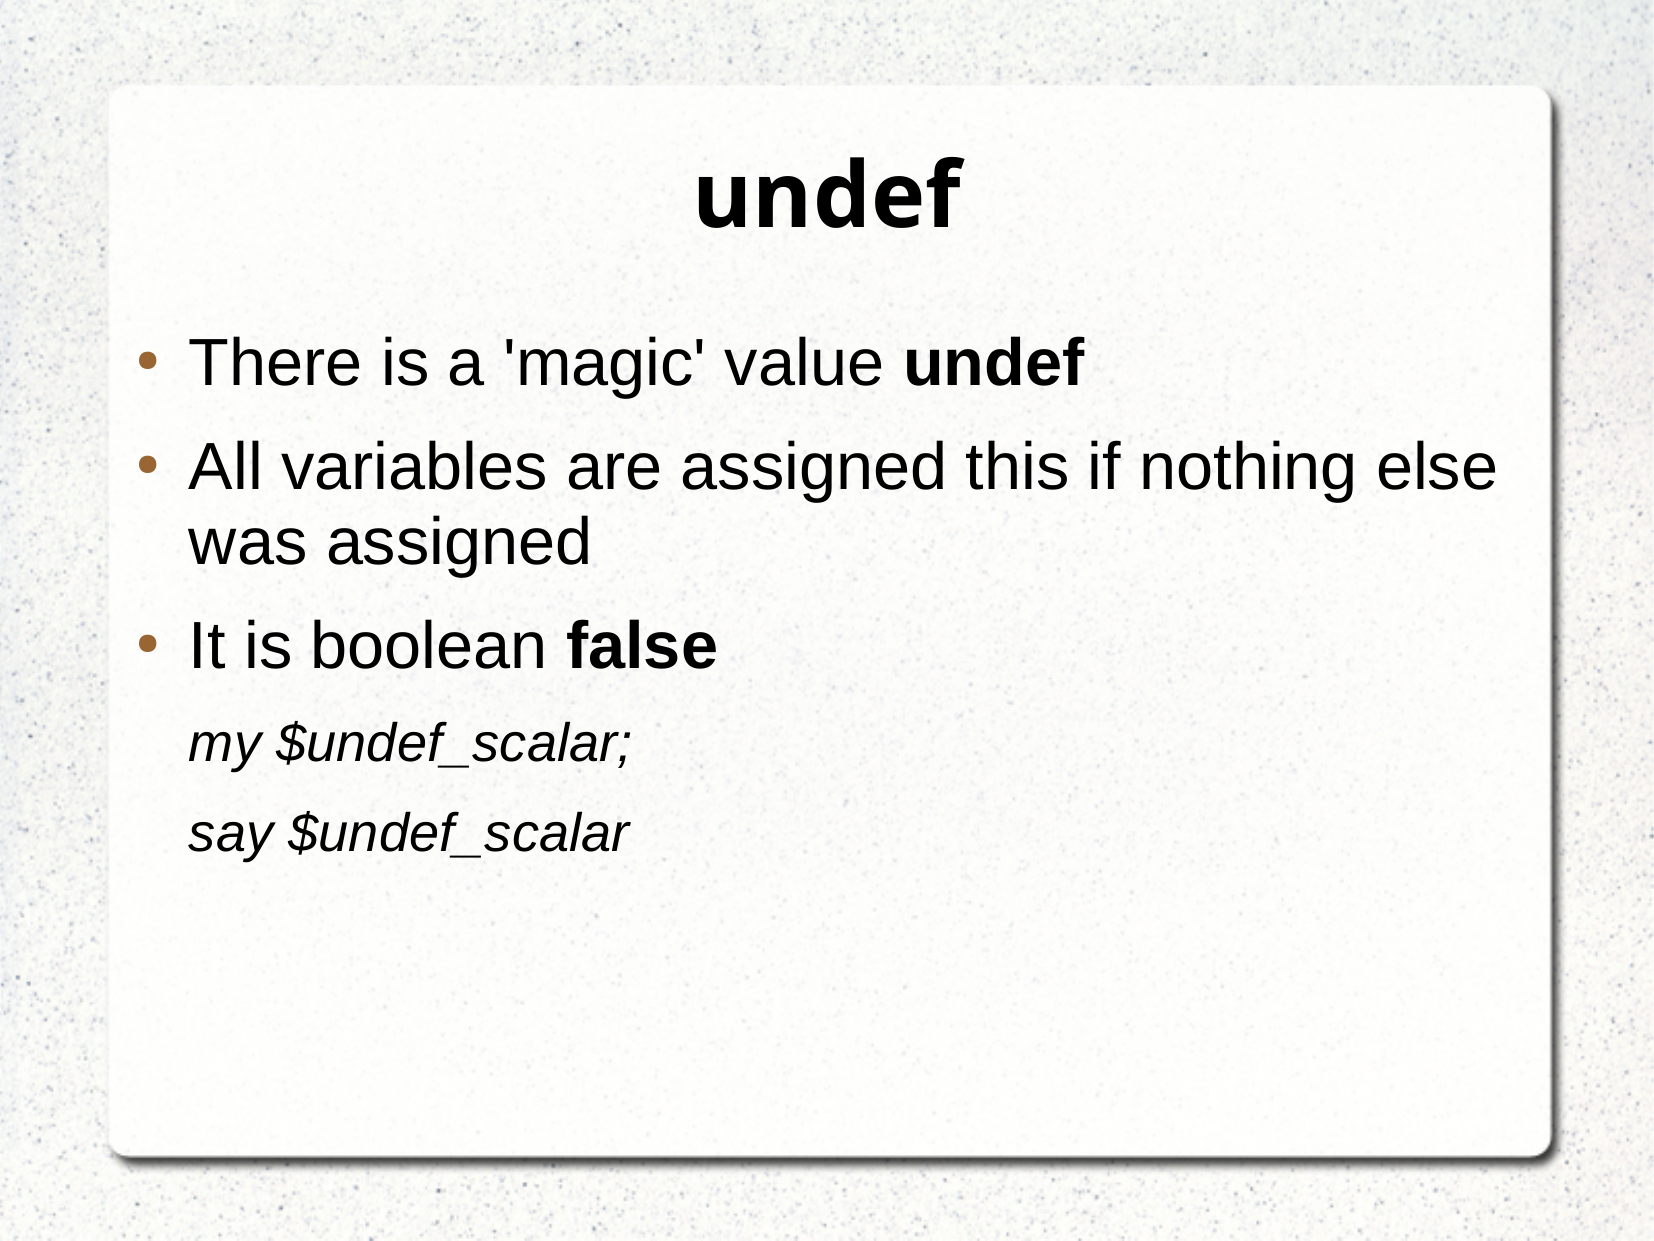

# undef
There is a 'magic' value undef
All variables are assigned this if nothing else was assigned
It is boolean false
my $undef_scalar;
say $undef_scalar